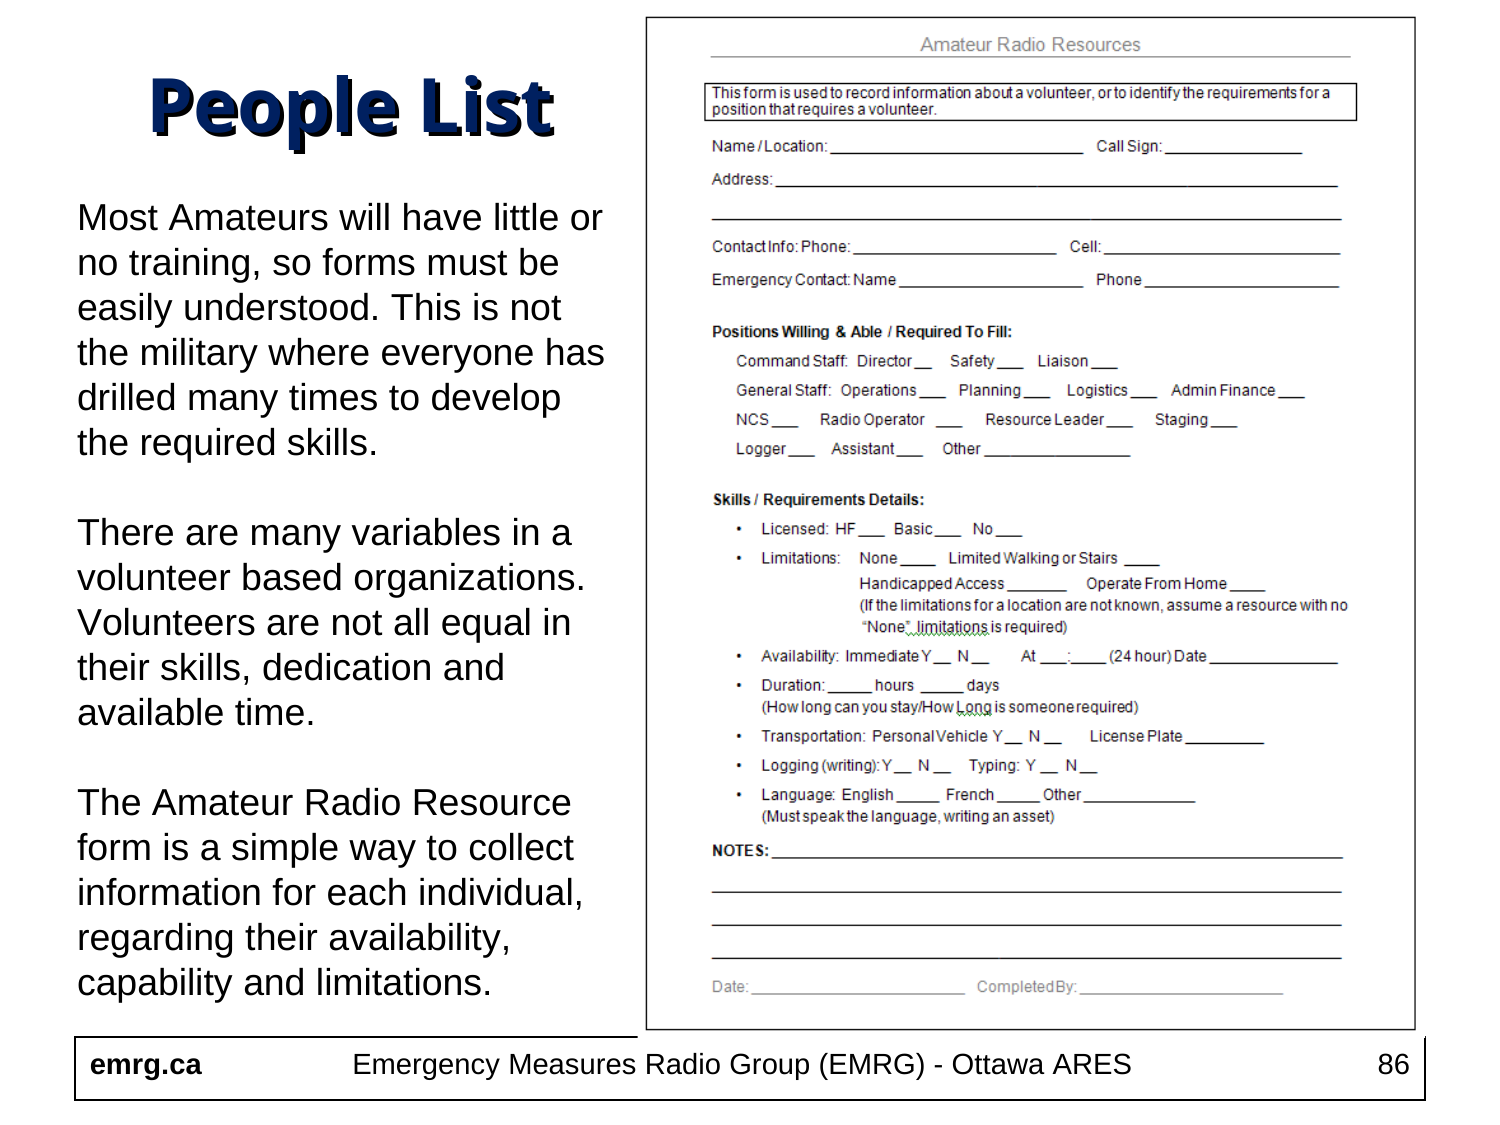

People List
Most Amateurs will have little or no training, so forms must be easily understood. This is not the military where everyone has drilled many times to develop the required skills.
There are many variables in a volunteer based organizations. Volunteers are not all equal in their skills, dedication and available time.
The Amateur Radio Resource form is a simple way to collect information for each individual, regarding their availability, capability and limitations.
Emergency Measures Radio Group (EMRG) - Ottawa ARES